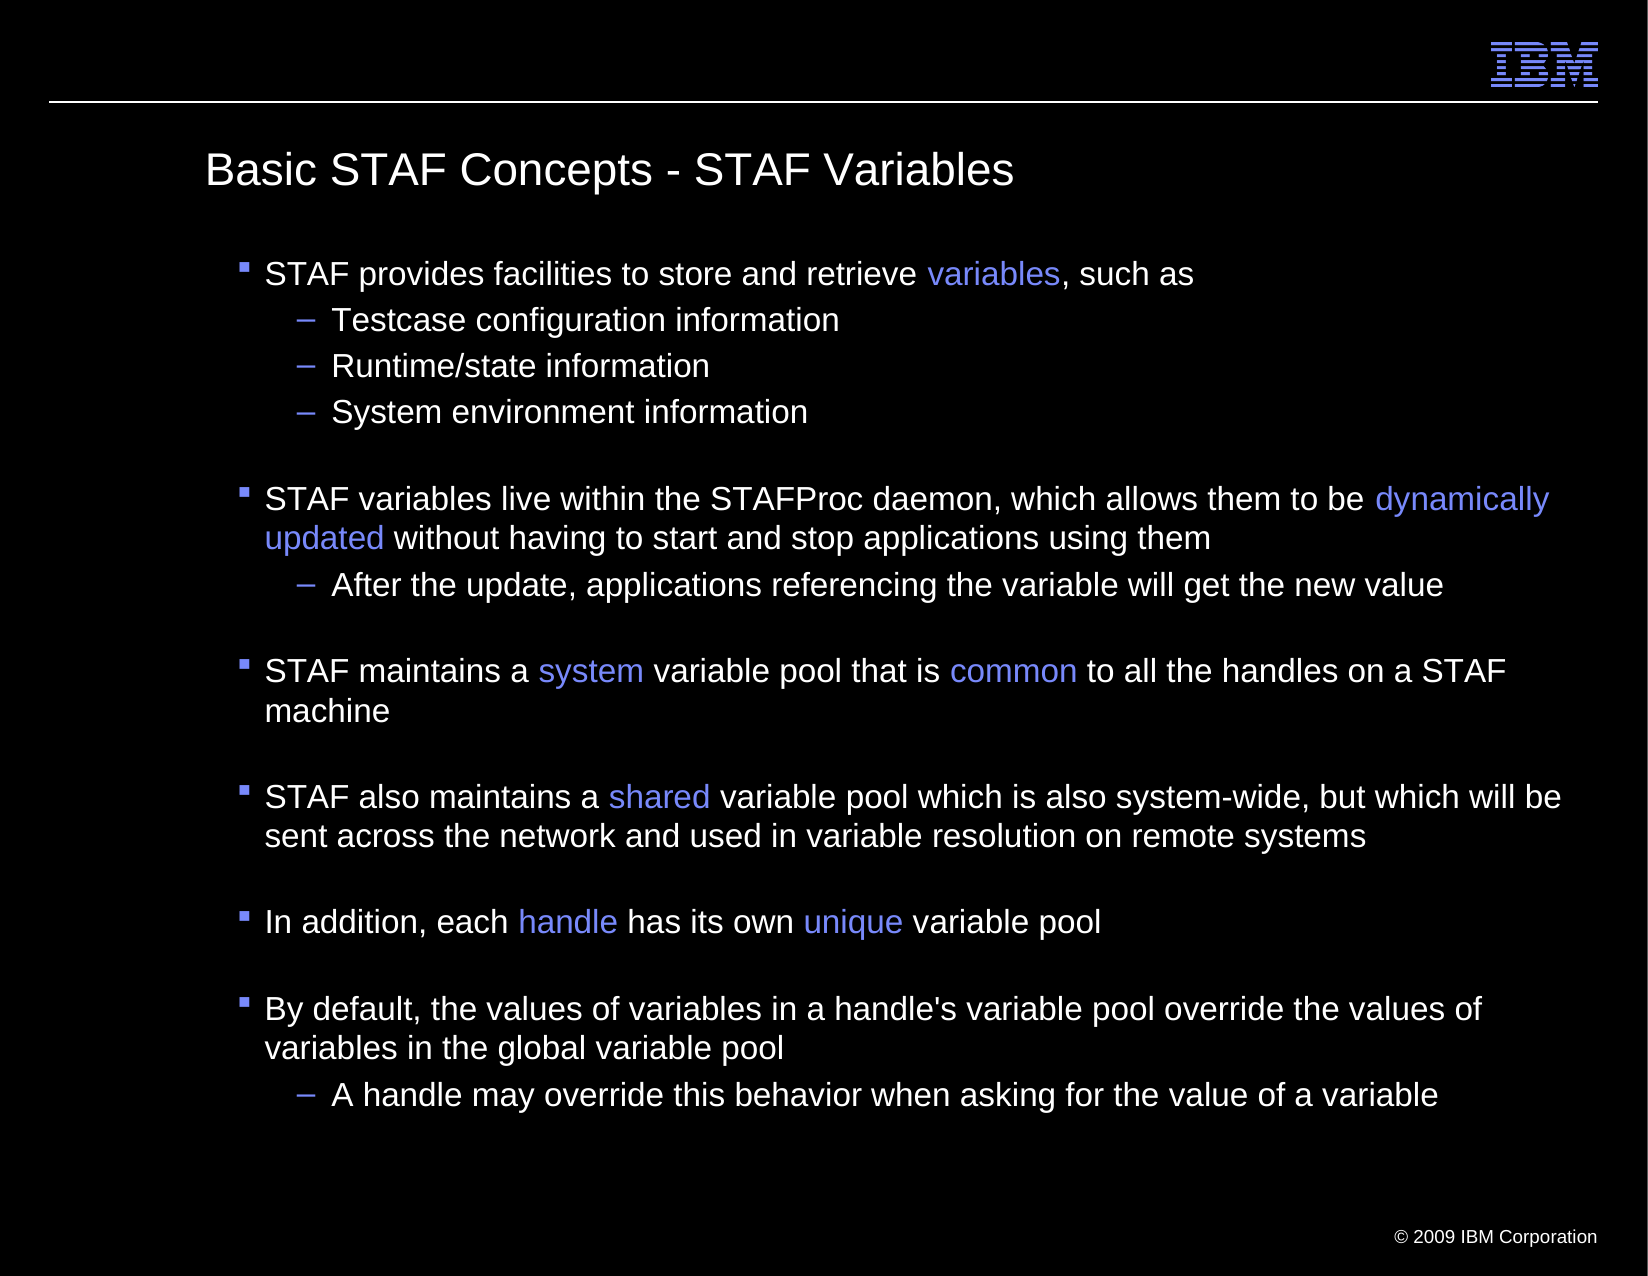

# Basic STAF Concepts - STAF Variables
STAF provides facilities to store and retrieve variables, such as
Testcase configuration information
Runtime/state information
System environment information
STAF variables live within the STAFProc daemon, which allows them to be dynamically updated without having to start and stop applications using them
After the update, applications referencing the variable will get the new value
STAF maintains a system variable pool that is common to all the handles on a STAF machine
STAF also maintains a shared variable pool which is also system-wide, but which will be sent across the network and used in variable resolution on remote systems
In addition, each handle has its own unique variable pool
By default, the values of variables in a handle's variable pool override the values of variables in the global variable pool
A handle may override this behavior when asking for the value of a variable